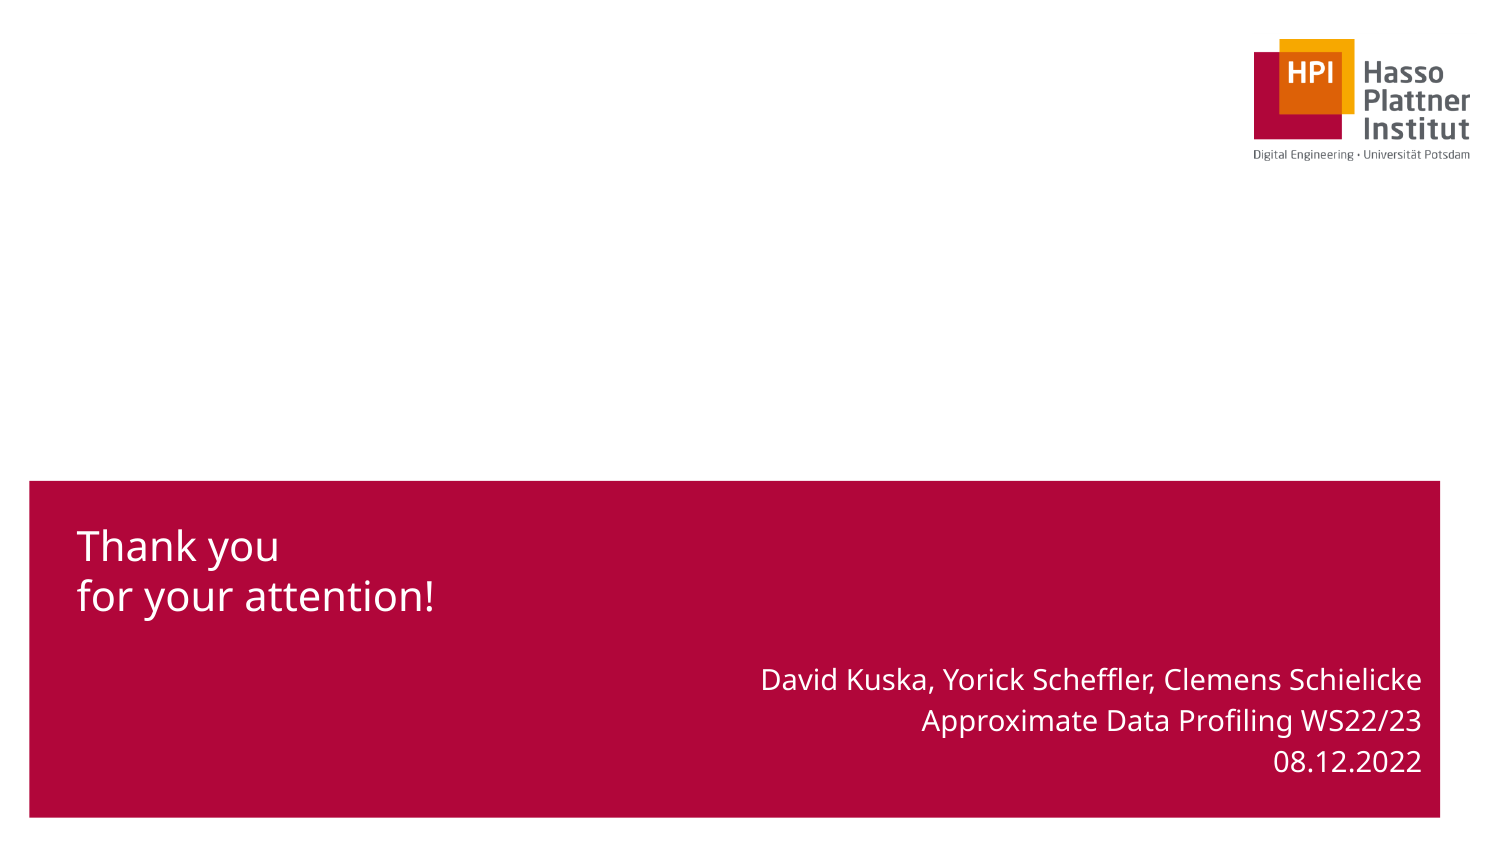

# Thank you for your attention!
David Kuska, Yorick Scheffler, Clemens Schielicke
Approximate Data Profiling WS22/23
08.12.2022